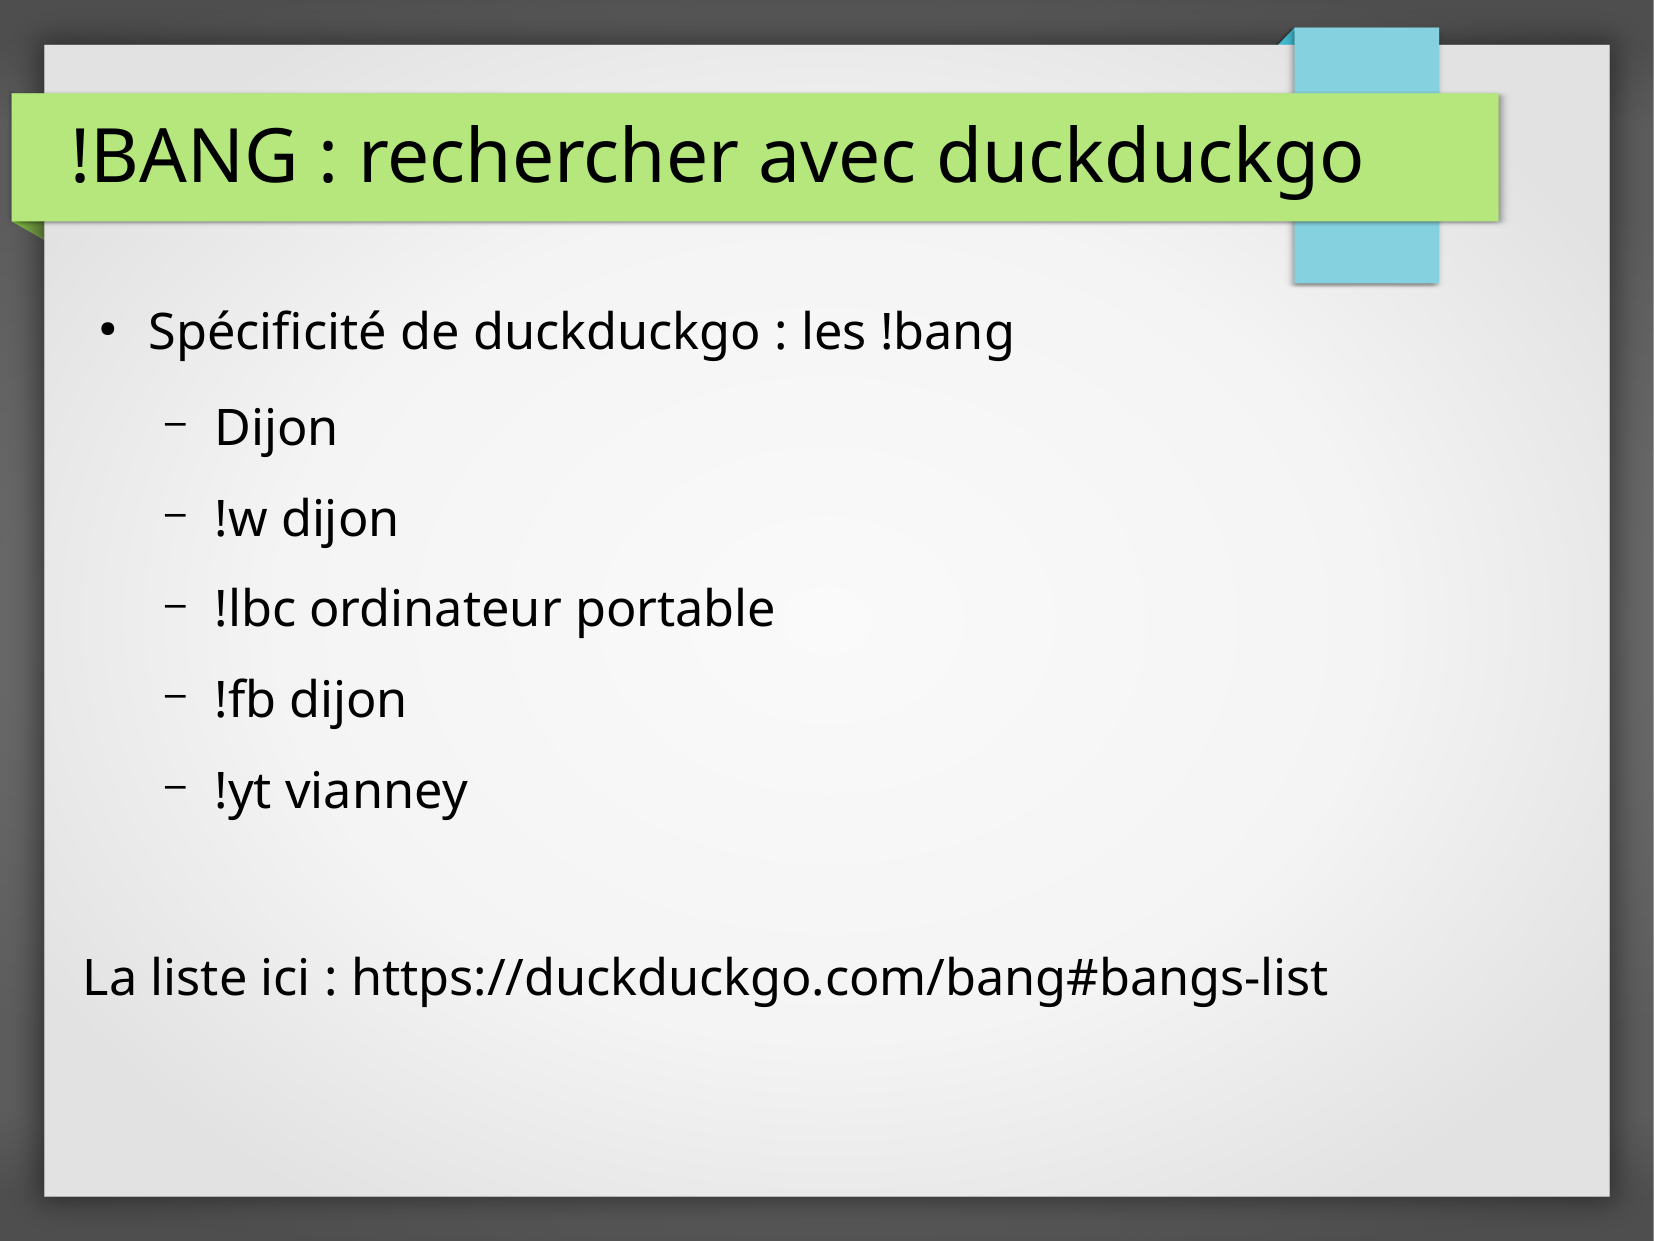

# !BANG : rechercher avec duckduckgo
Spécificité de duckduckgo : les !bang
Dijon
!w dijon
!lbc ordinateur portable
!fb dijon
!yt vianney
La liste ici : https://duckduckgo.com/bang#bangs-list